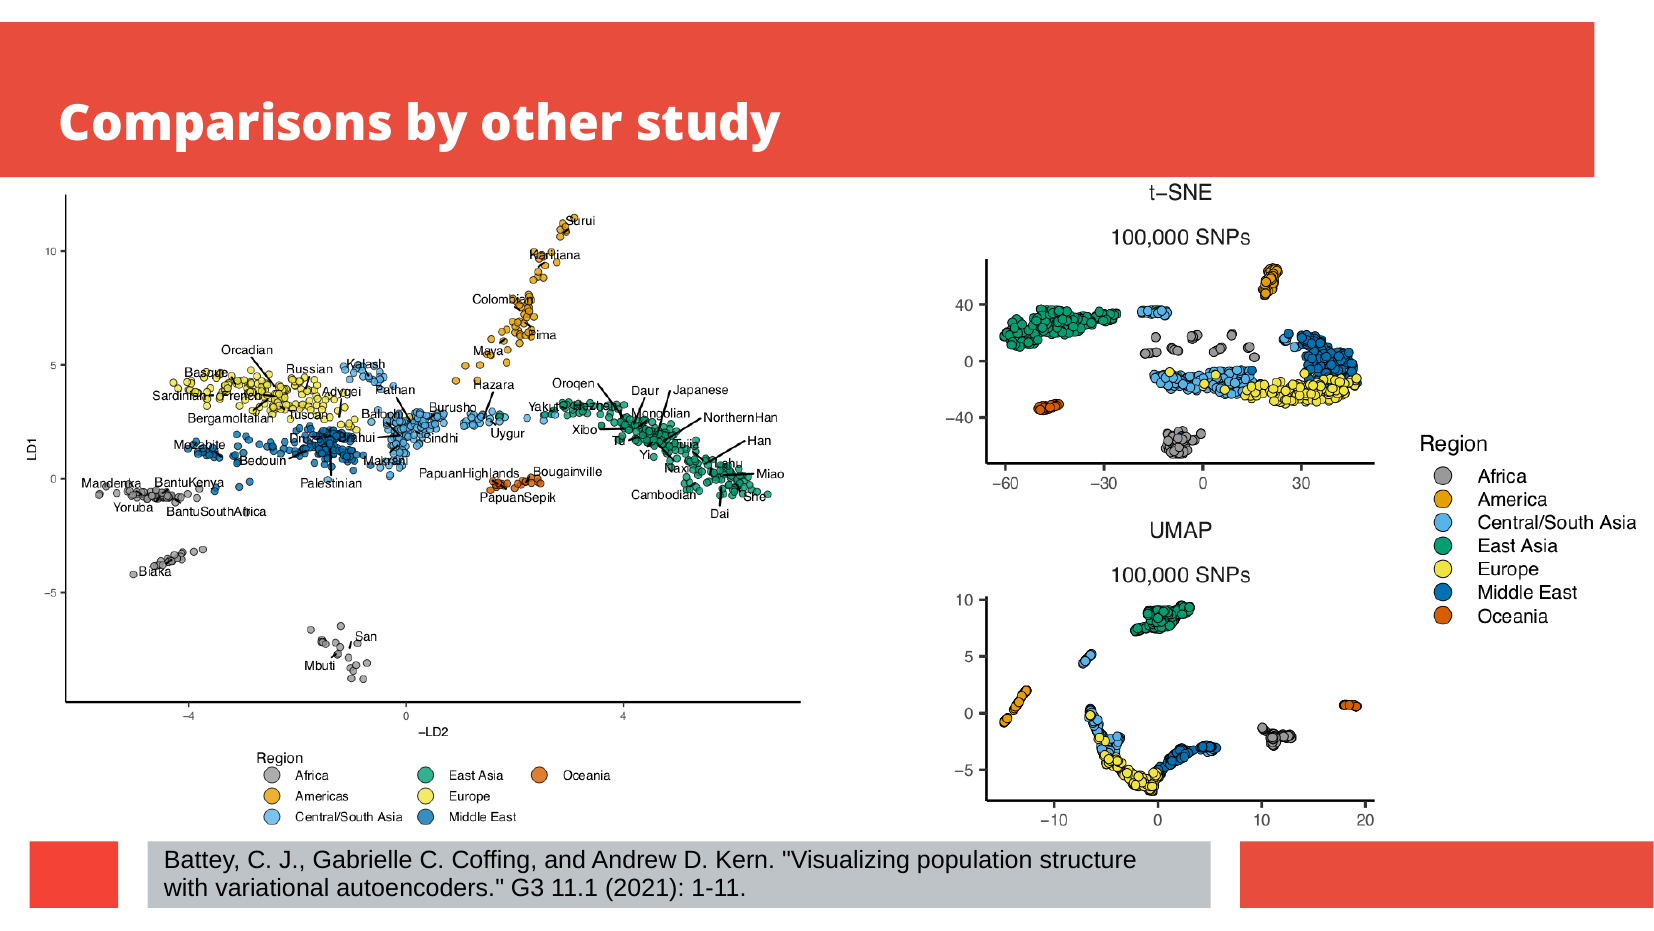

# Comparisons by other study
Battey, C. J., Gabrielle C. Coffing, and Andrew D. Kern. "Visualizing population structure with variational autoencoders." G3 11.1 (2021): 1-11.